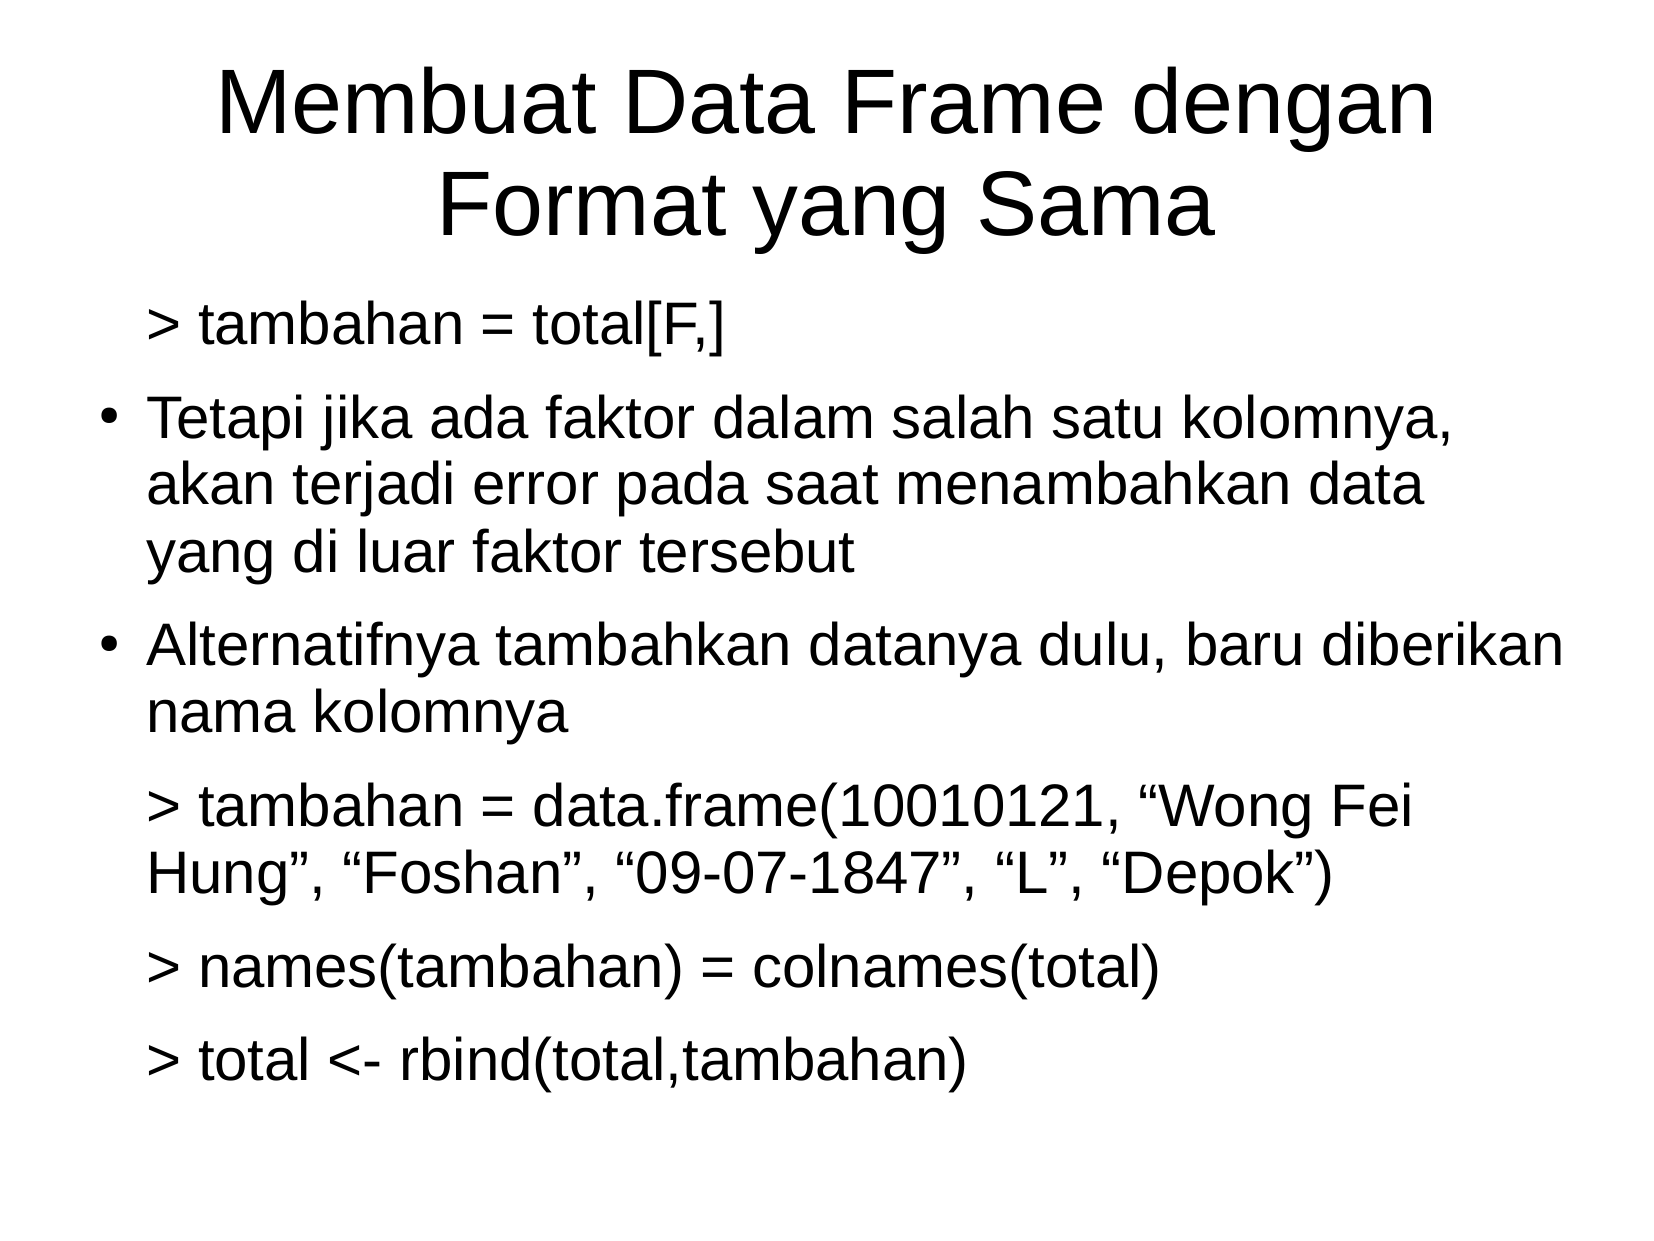

# Membuat Data Frame dengan Format yang Sama
> tambahan = total[F,]
Tetapi jika ada faktor dalam salah satu kolomnya, akan terjadi error pada saat menambahkan data yang di luar faktor tersebut
Alternatifnya tambahkan datanya dulu, baru diberikan nama kolomnya
> tambahan = data.frame(10010121, “Wong Fei Hung”, “Foshan”, “09-07-1847”, “L”, “Depok”)
> names(tambahan) = colnames(total)
> total <- rbind(total,tambahan)